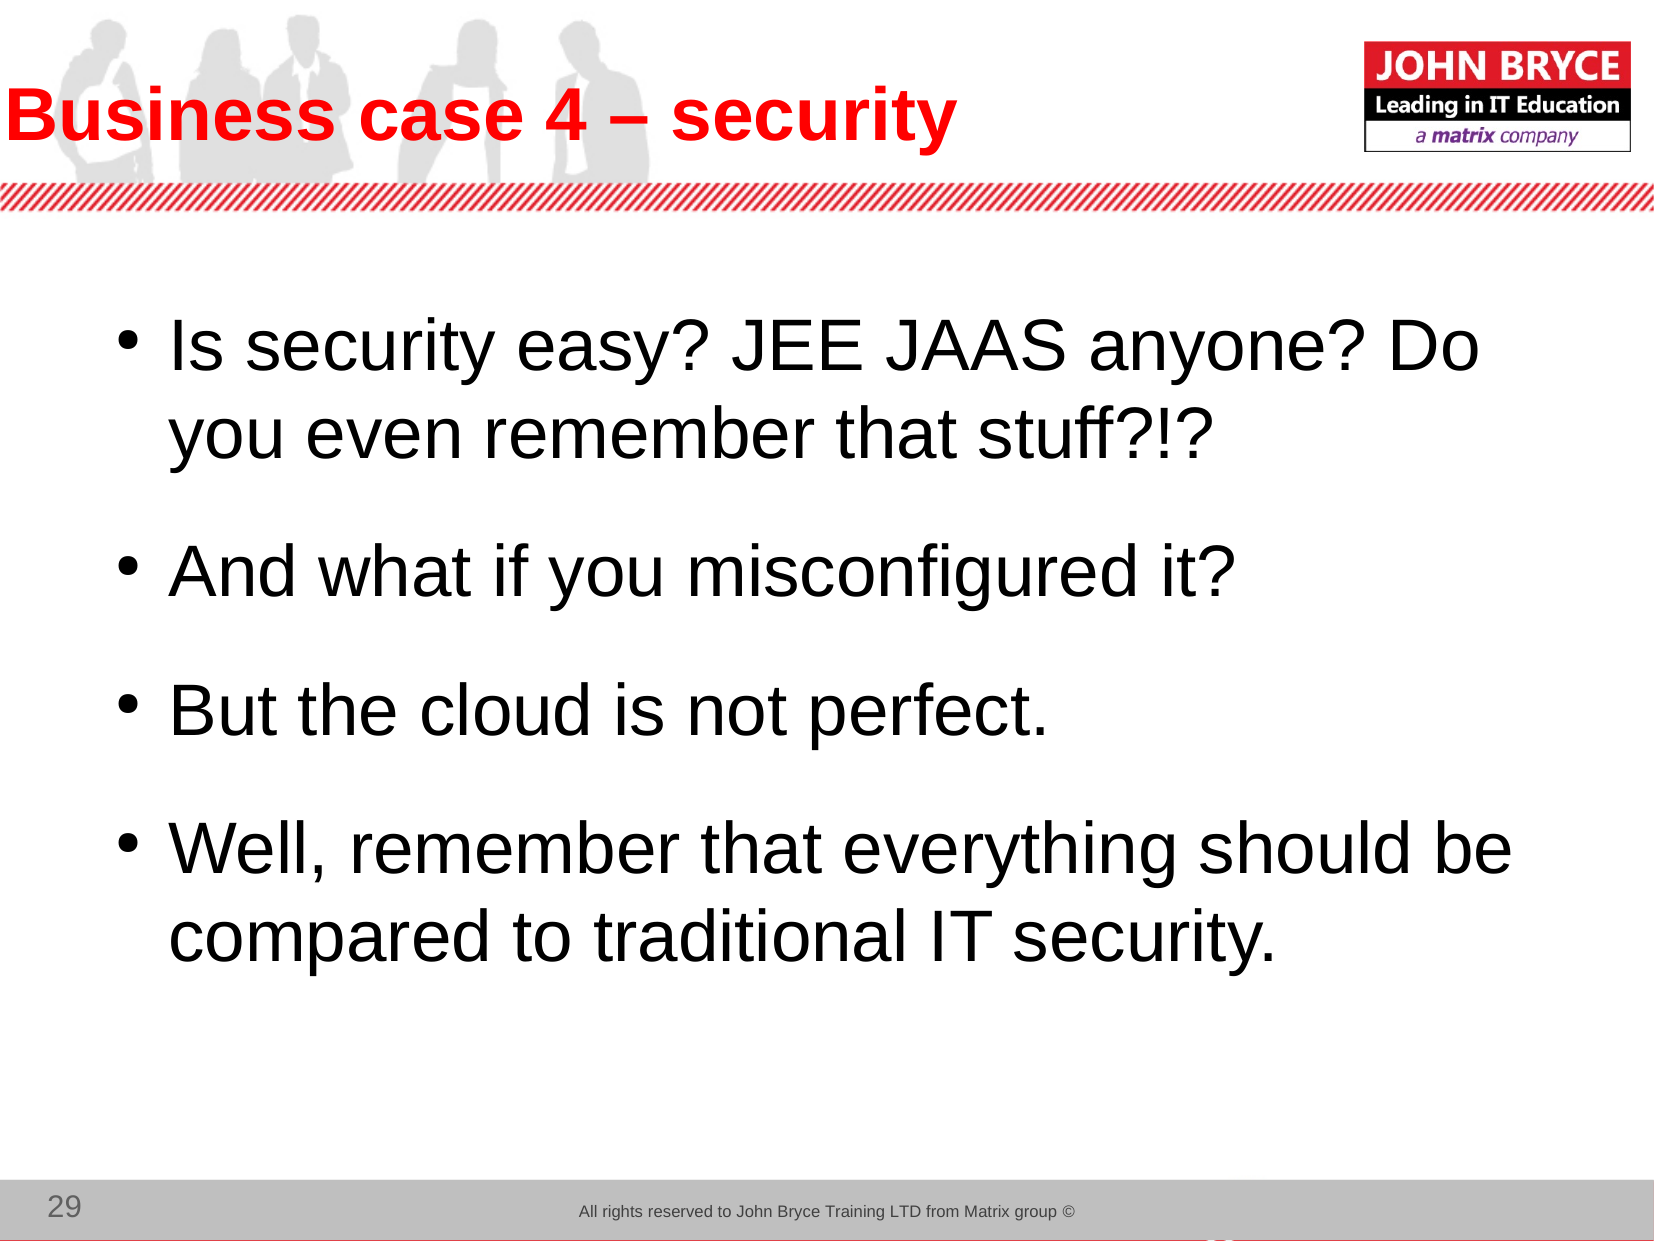

# Business case 4 – security
Is security easy? JEE JAAS anyone? Do you even remember that stuff?!?
And what if you misconfigured it?
But the cloud is not perfect.
Well, remember that everything should be compared to traditional IT security.